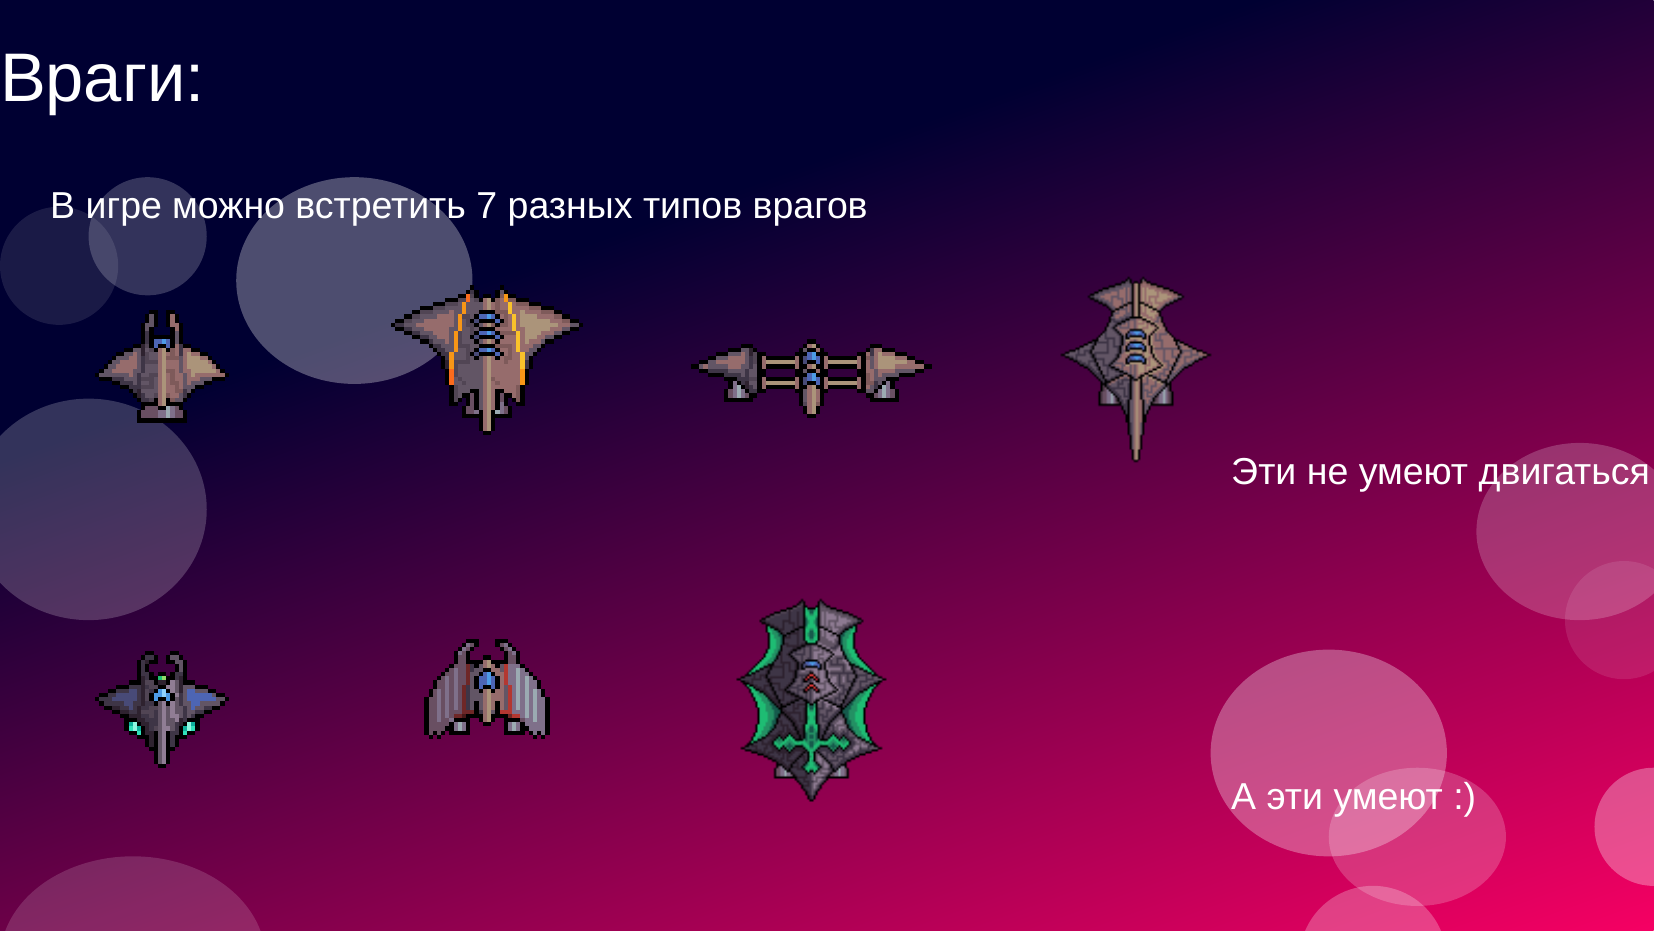

# Враги:
В игре можно встретить 7 разных типов врагов
Эти не умеют двигаться
А эти умеют :)